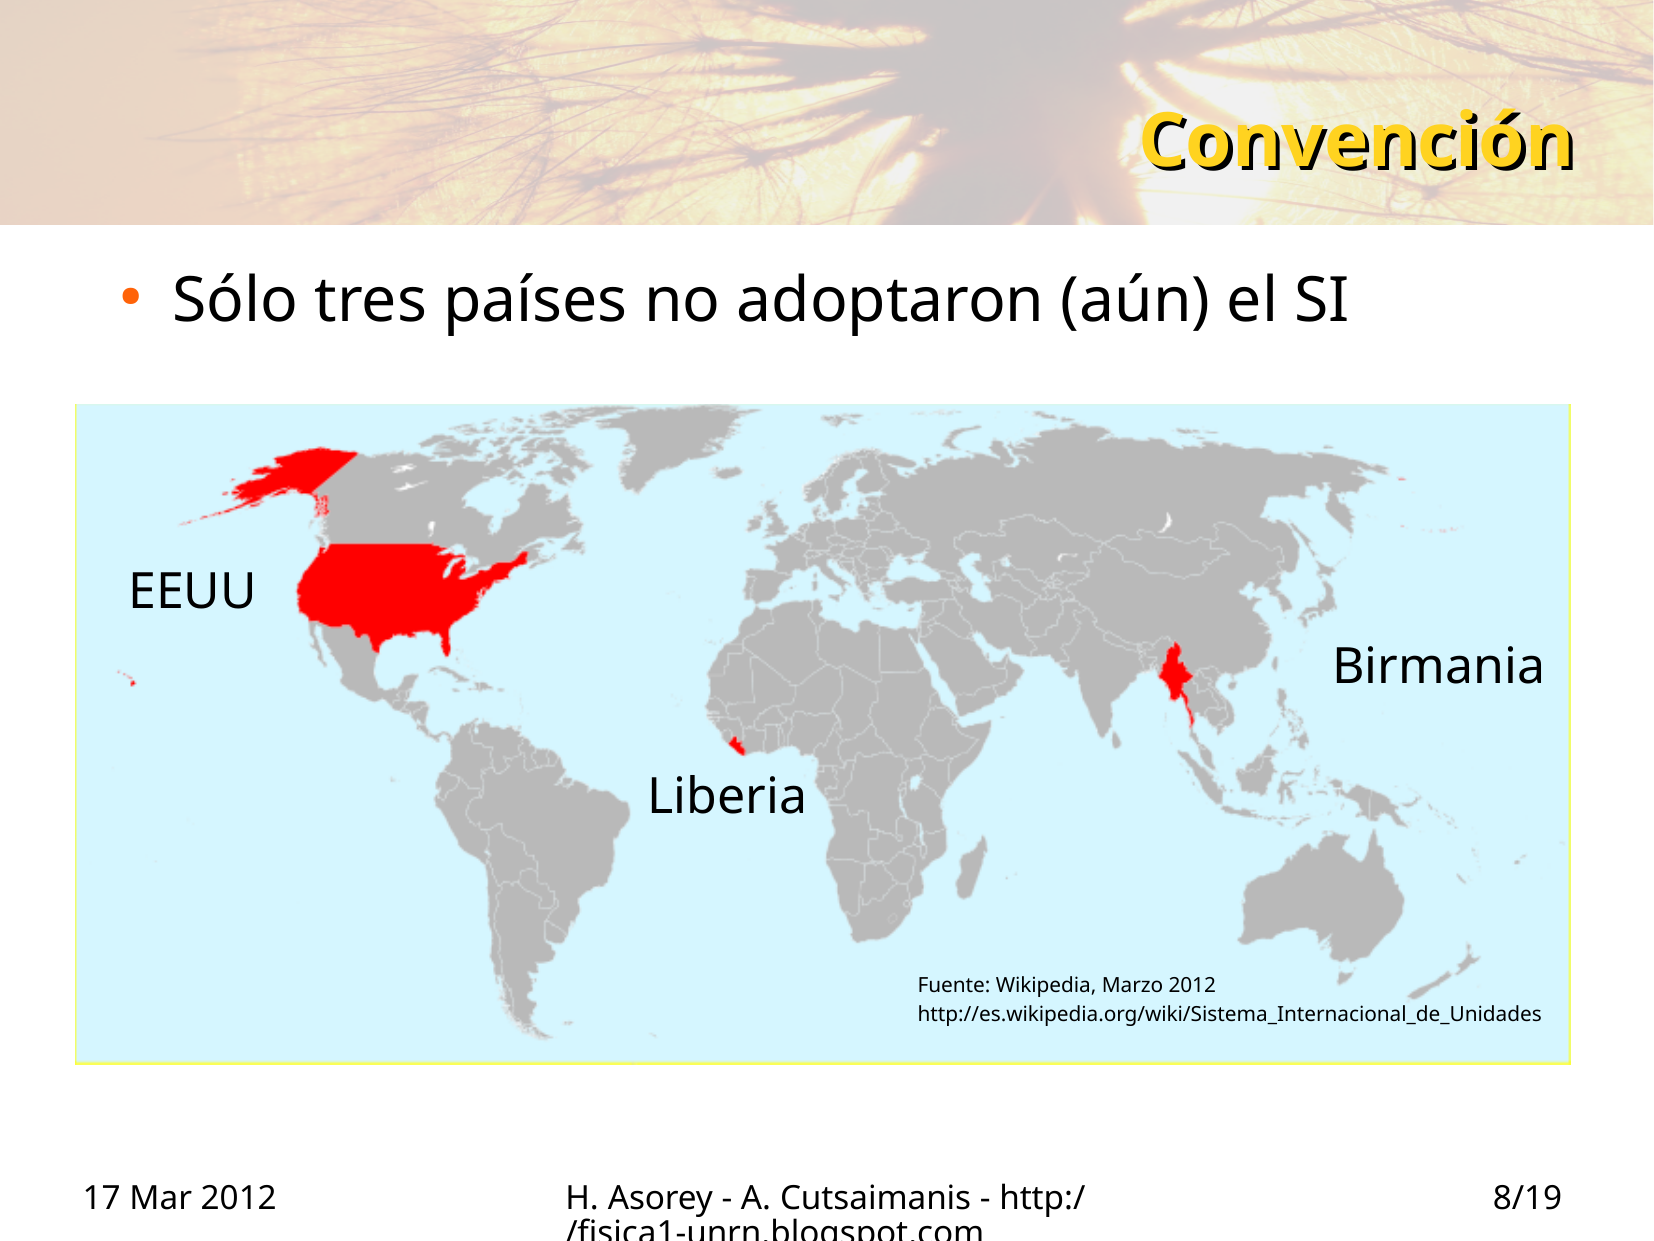

# Convención
Sólo tres países no adoptaron (aún) el SI
EEUU
Birmania
Liberia
Fuente: Wikipedia, Marzo 2012
http://es.wikipedia.org/wiki/Sistema_Internacional_de_Unidades
17 Mar 2012
H. Asorey - A. Cutsaimanis - http://fisica1-unrn.blogspot.com
8